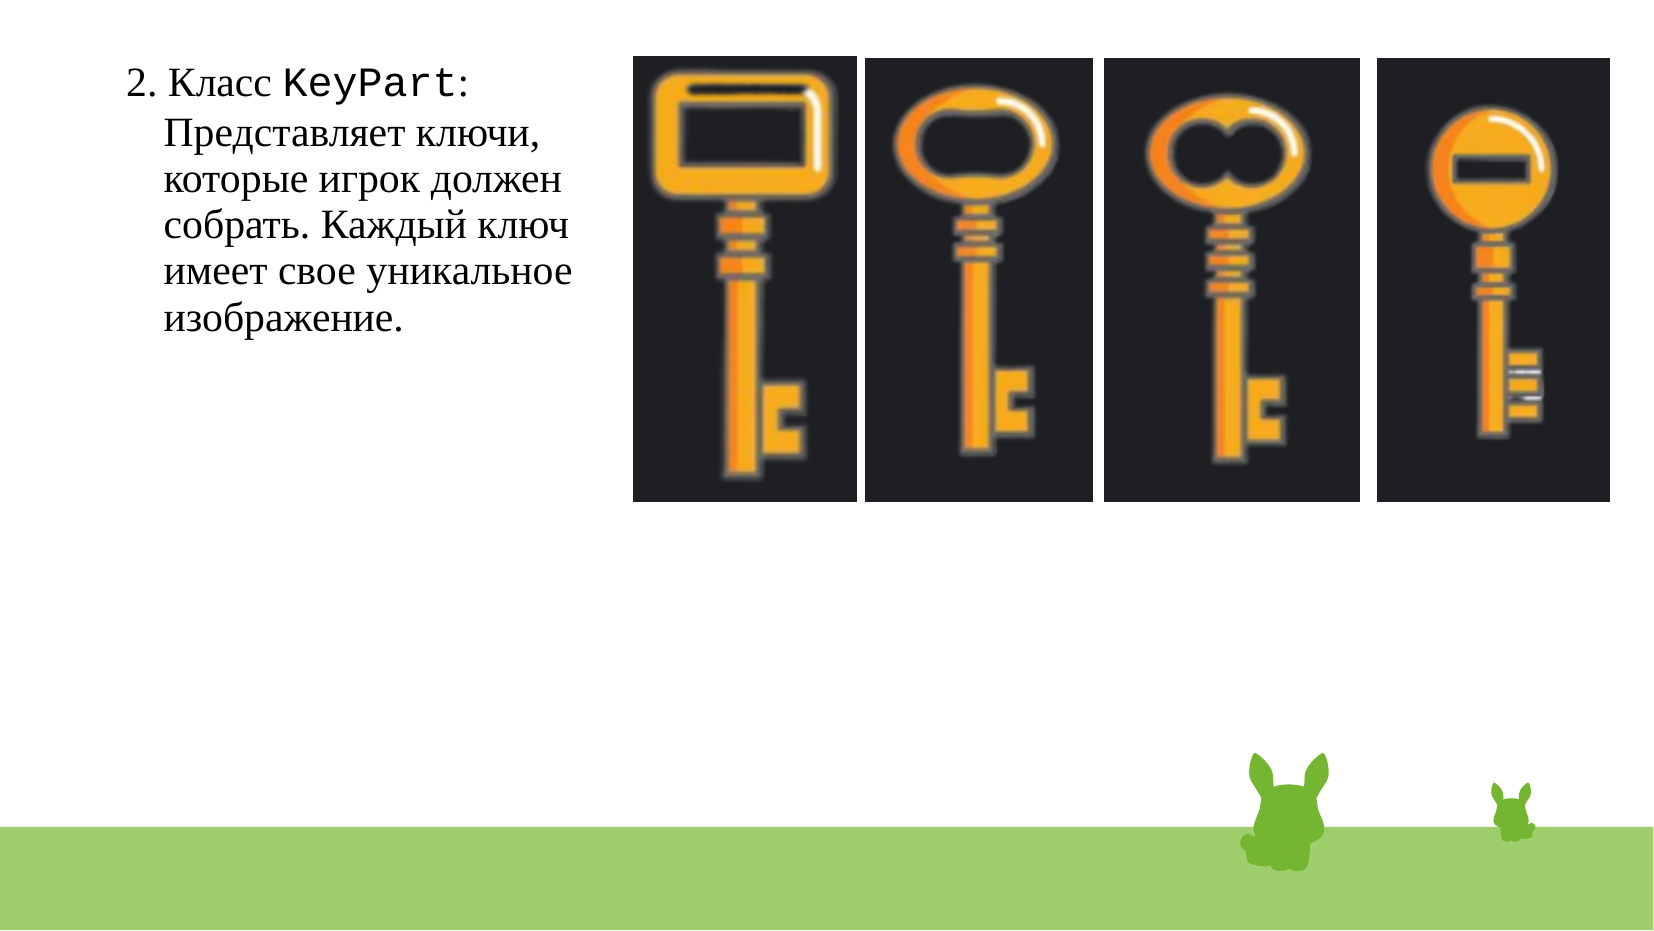

# 2. Класс KeyPart: Представляет ключи, которые игрок должен собрать. Каждый ключ имеет свое уникальное изображение.